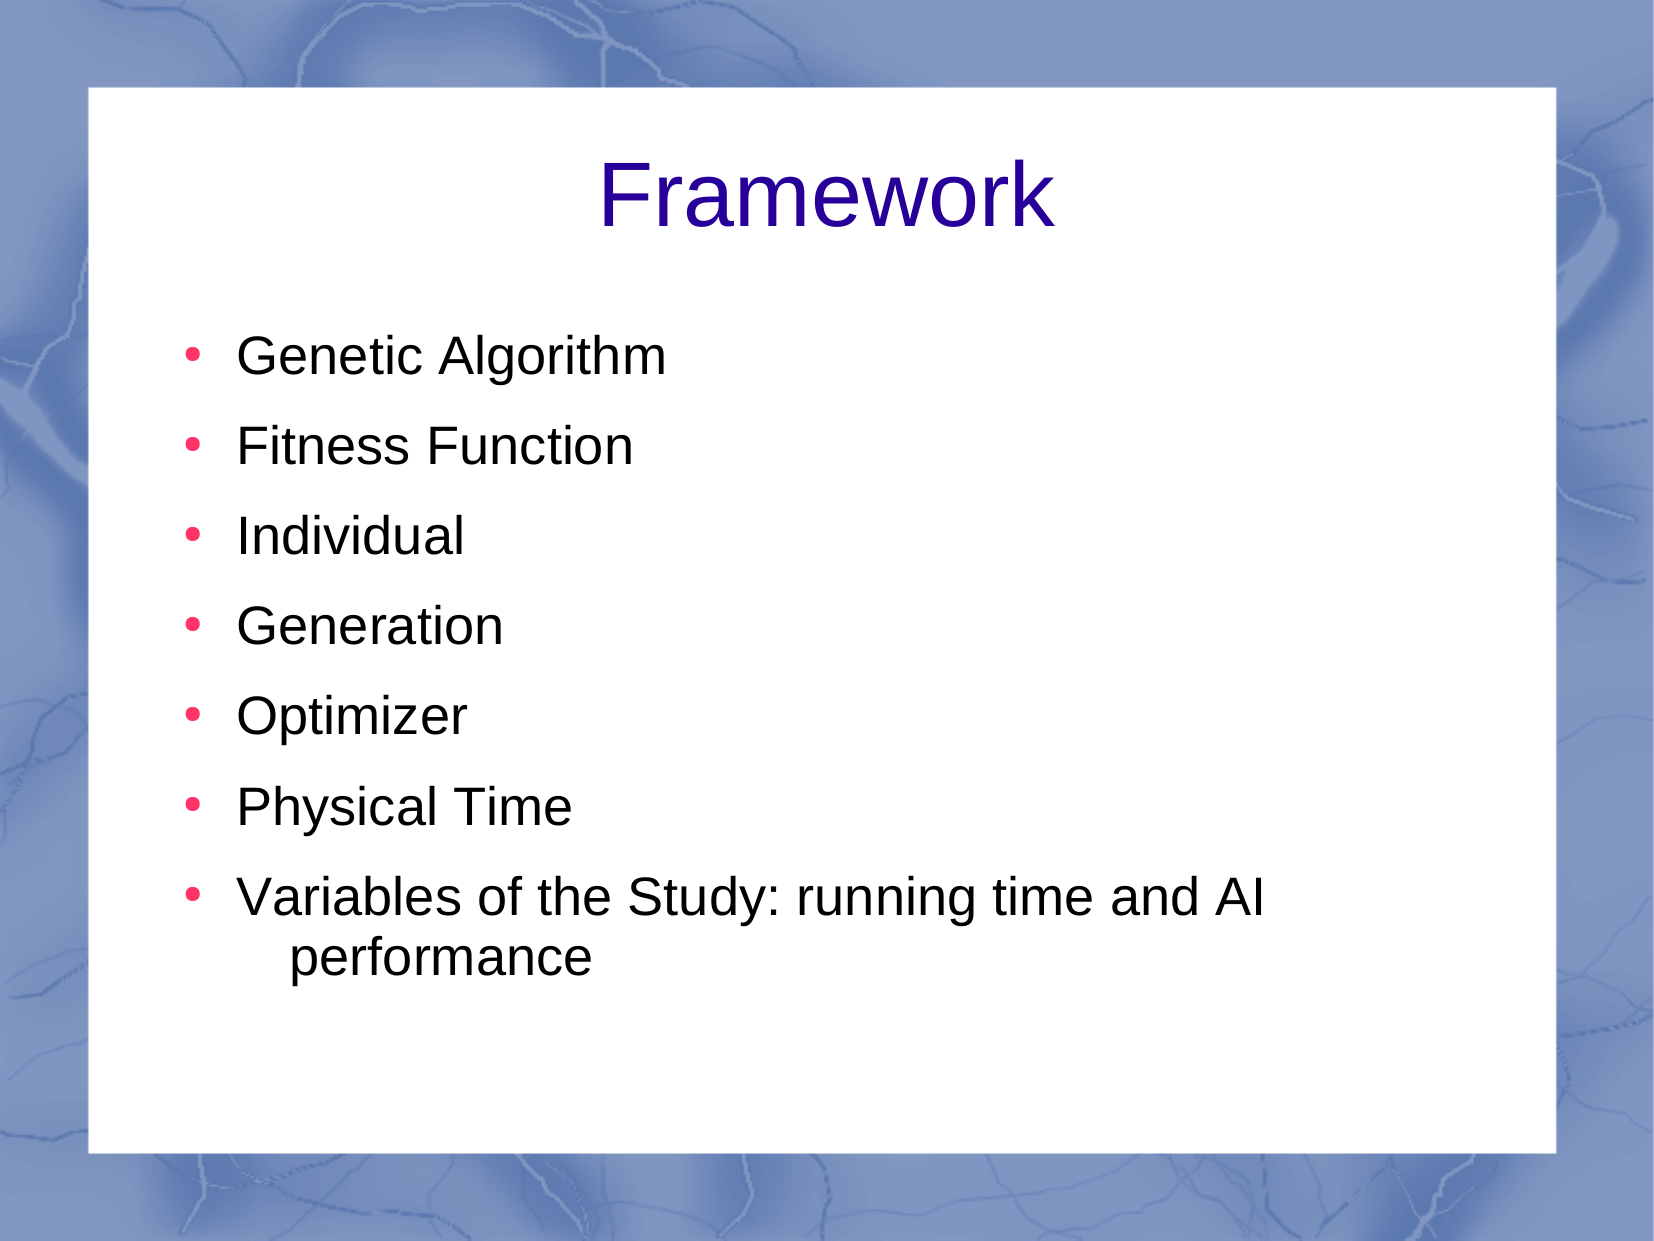

# Framework
Genetic Algorithm
Fitness Function
Individual
Generation
Optimizer
Physical Time
Variables of the Study: running time and AI performance